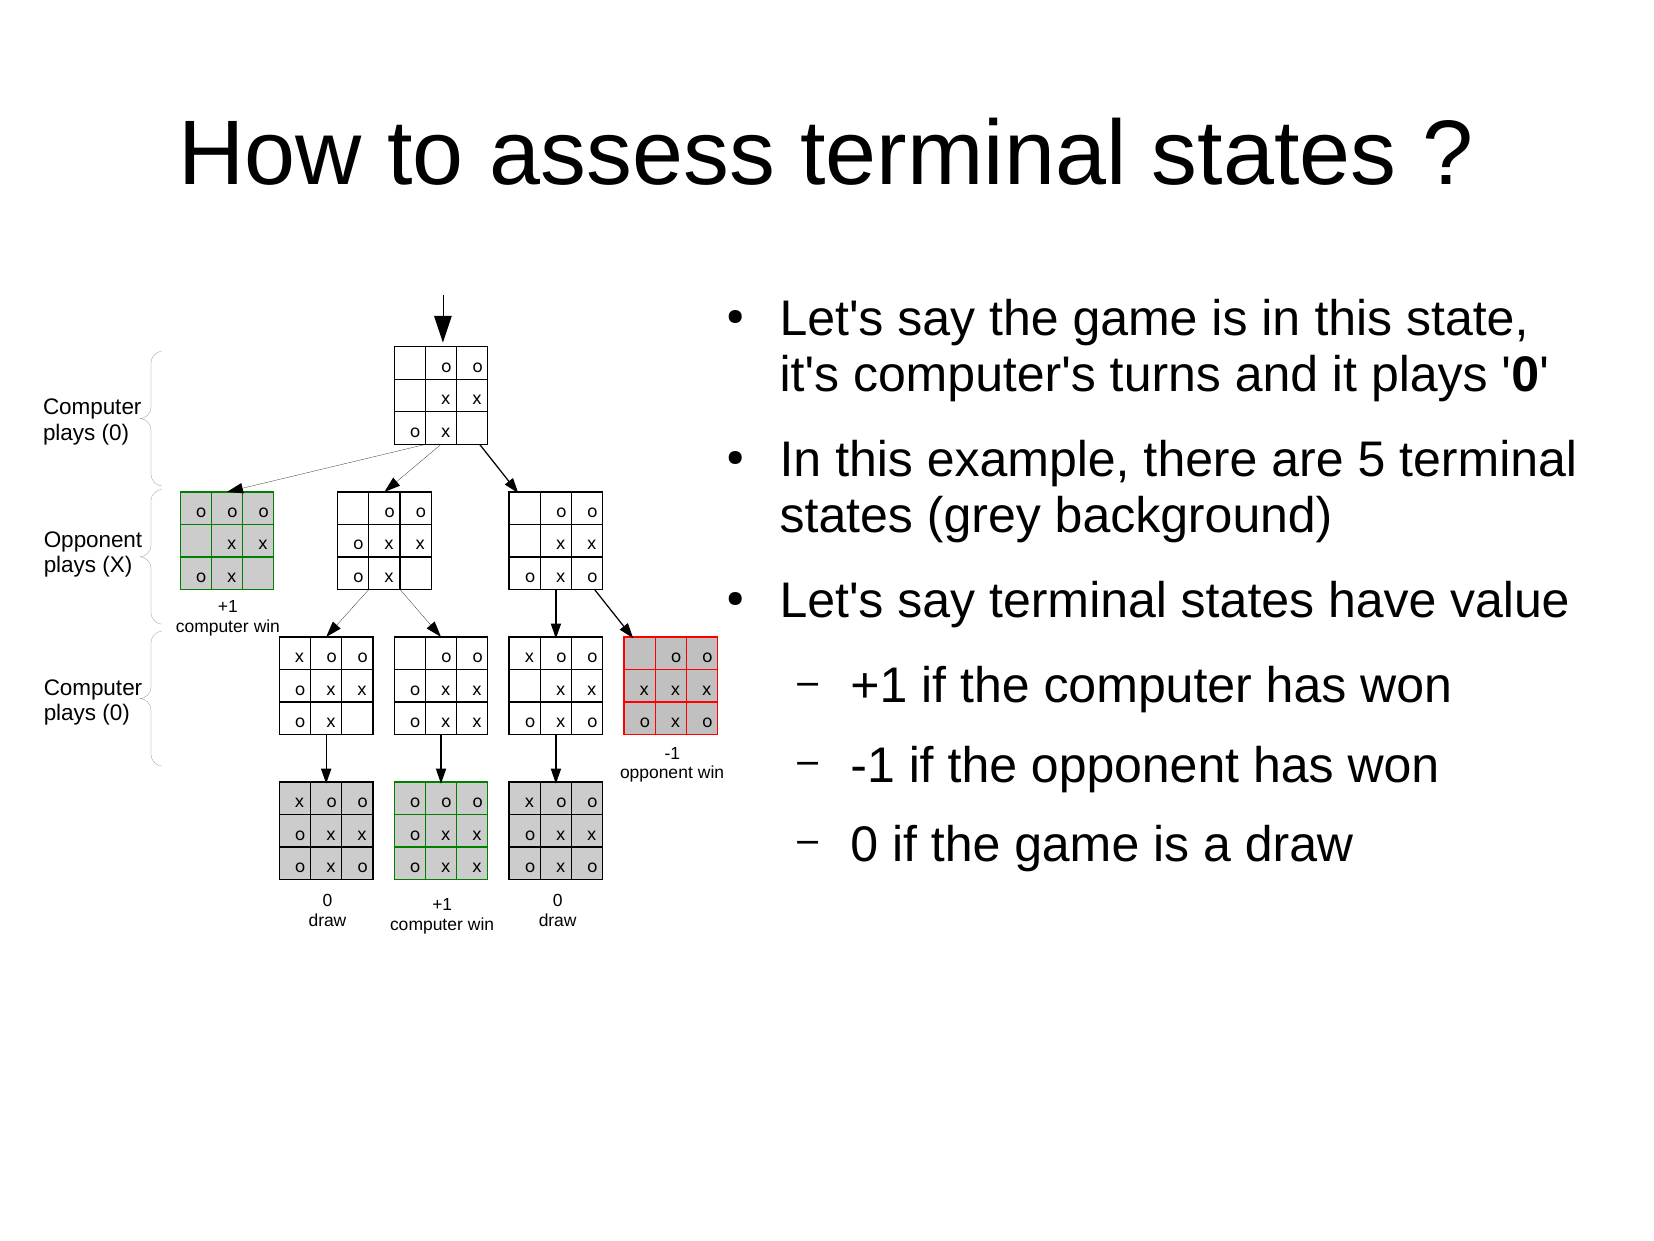

# How to assess terminal states ?
Let's say the game is in this state, it's computer's turns and it plays '0'
In this example, there are 5 terminal states (grey background)
Let's say terminal states have value
+1 if the computer has won
-1 if the opponent has won
0 if the game is a draw